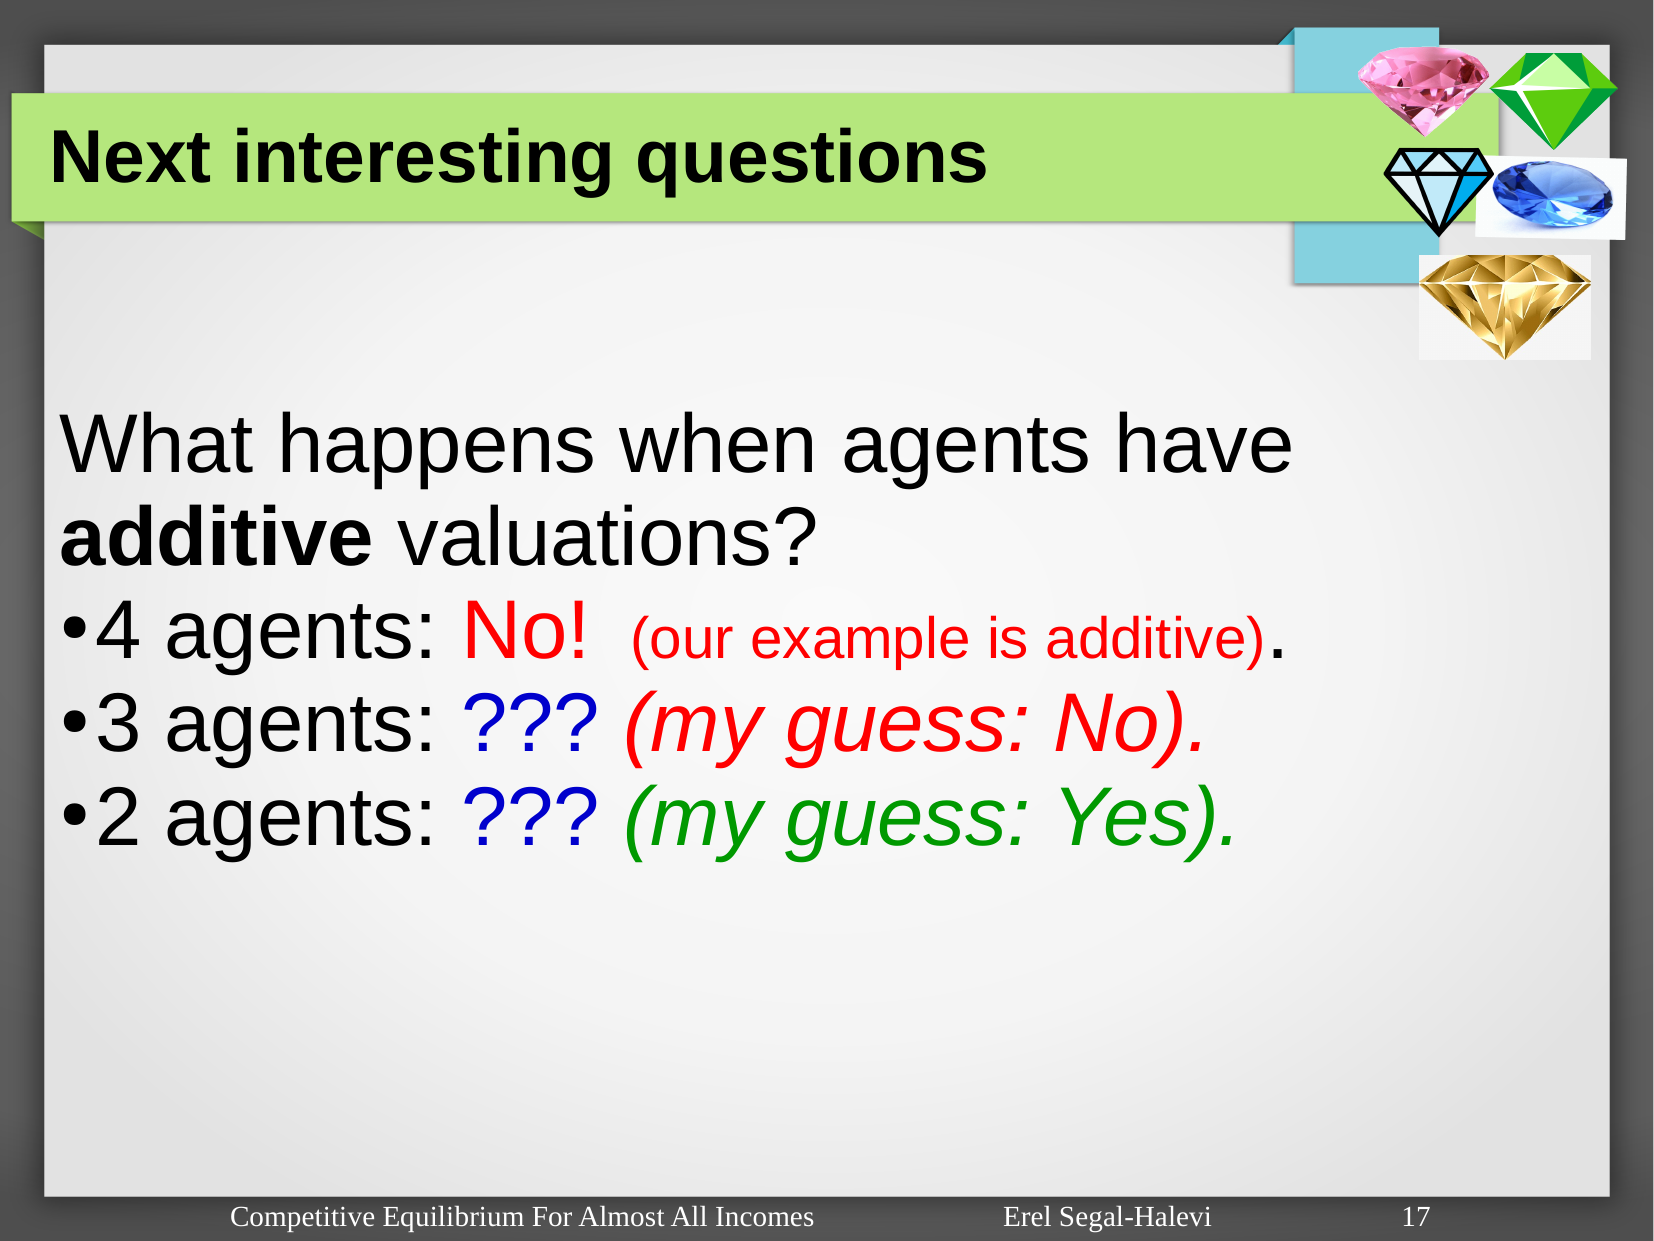

# Next interesting questions
What happens when agents have additive valuations?
4 agents: No! (our example is additive).
3 agents: ??? (my guess: No).
2 agents: ??? (my guess: Yes).